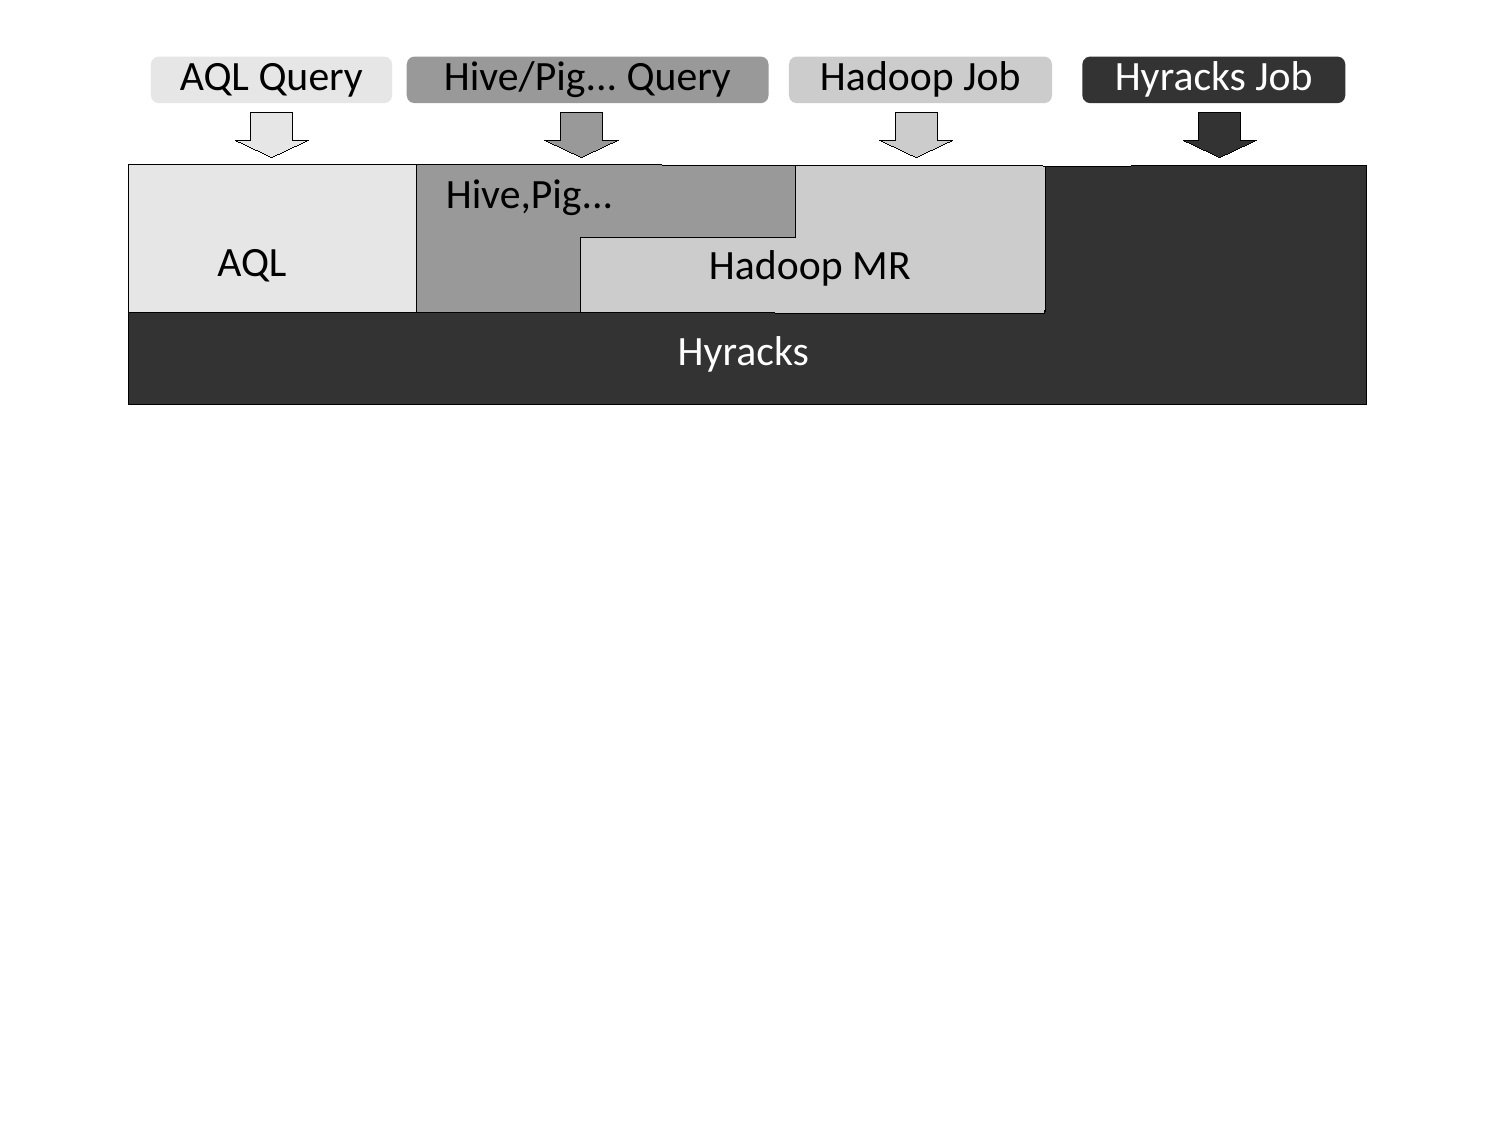

AQL Query
Hive/Pig... Query
Hadoop Job
Hyracks Job
Hive,Pig...
AQL
Hadoop MR
Hyracks